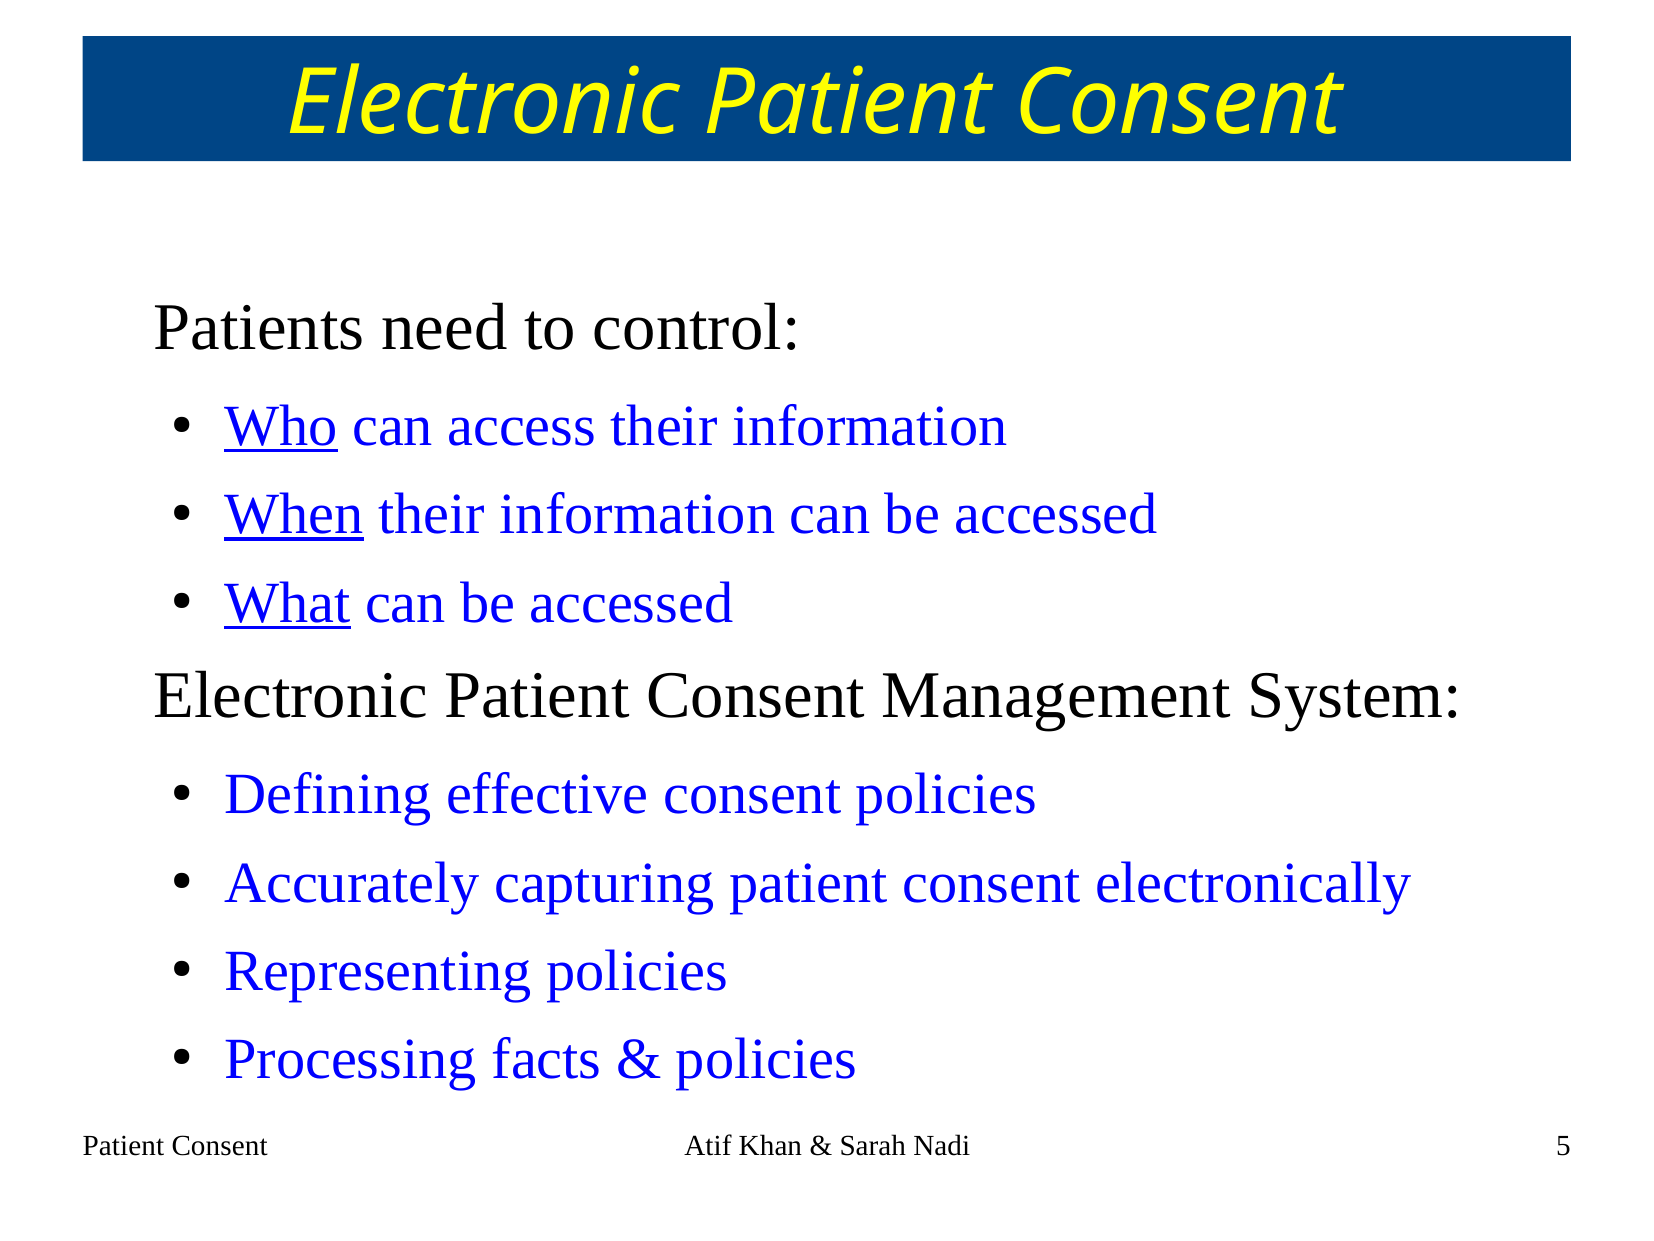

# Electronic Patient Consent
Patients need to control:
Who can access their information
When their information can be accessed
What can be accessed
Electronic Patient Consent Management System:
Defining effective consent policies
Accurately capturing patient consent electronically
Representing policies
Processing facts & policies
Patient Consent
Atif Khan & Sarah Nadi
5